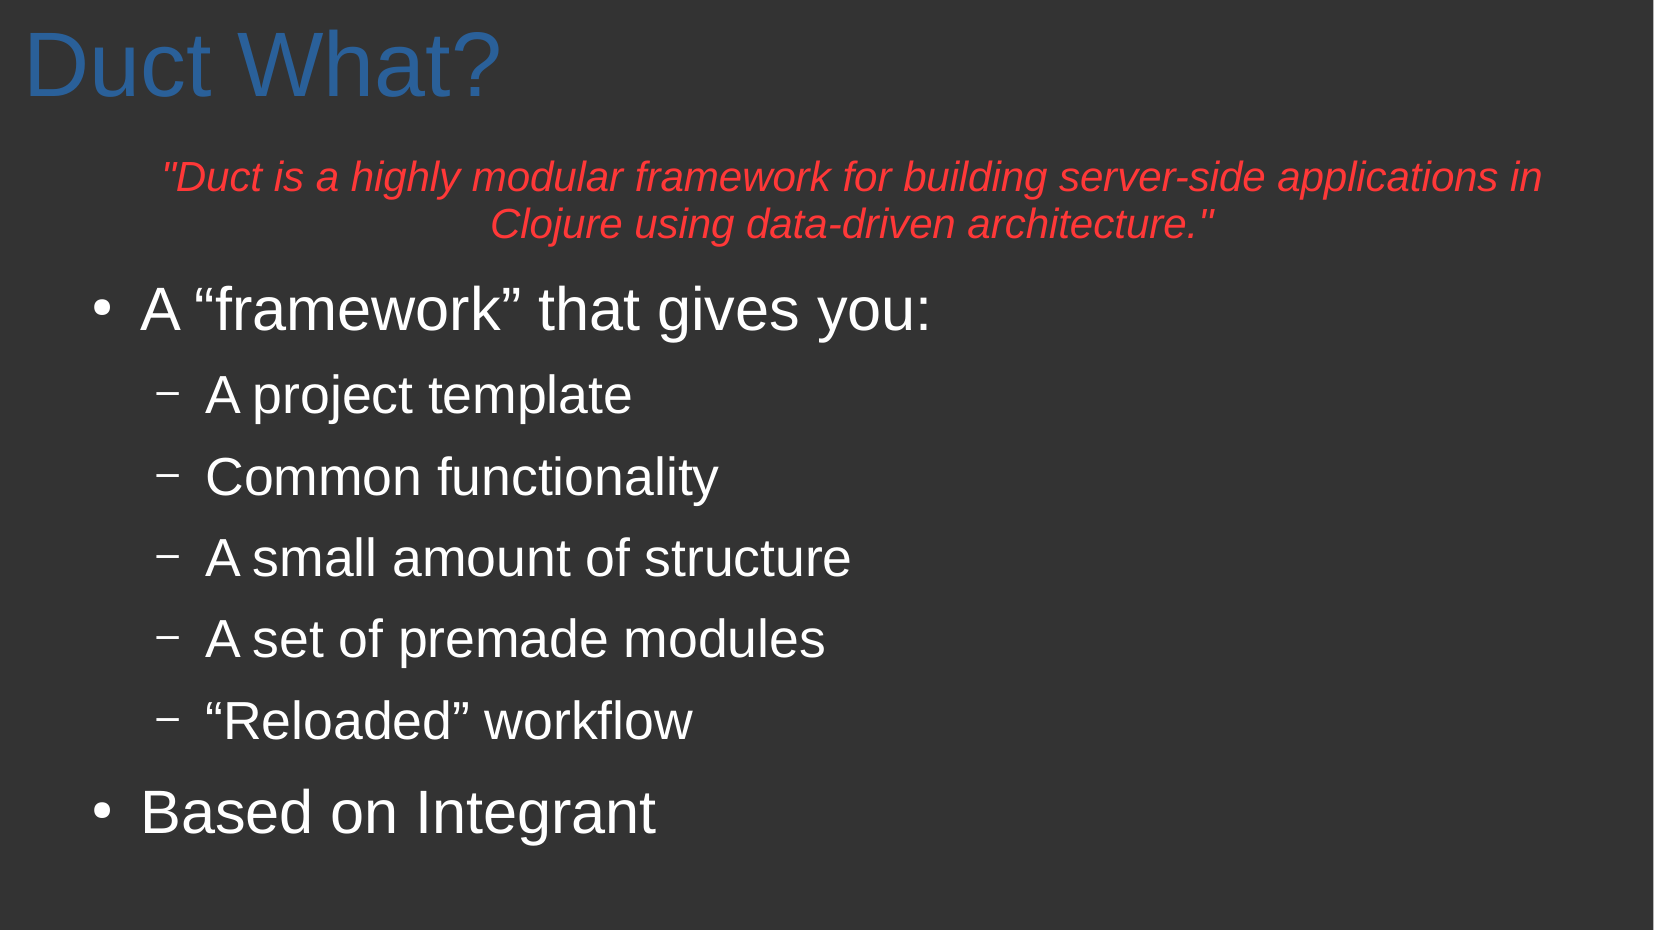

# Duct What?
"Duct is a highly modular framework for building server-side applications in Clojure using data-driven architecture."
A “framework” that gives you:
A project template
Common functionality
A small amount of structure
A set of premade modules
“Reloaded” workflow
Based on Integrant